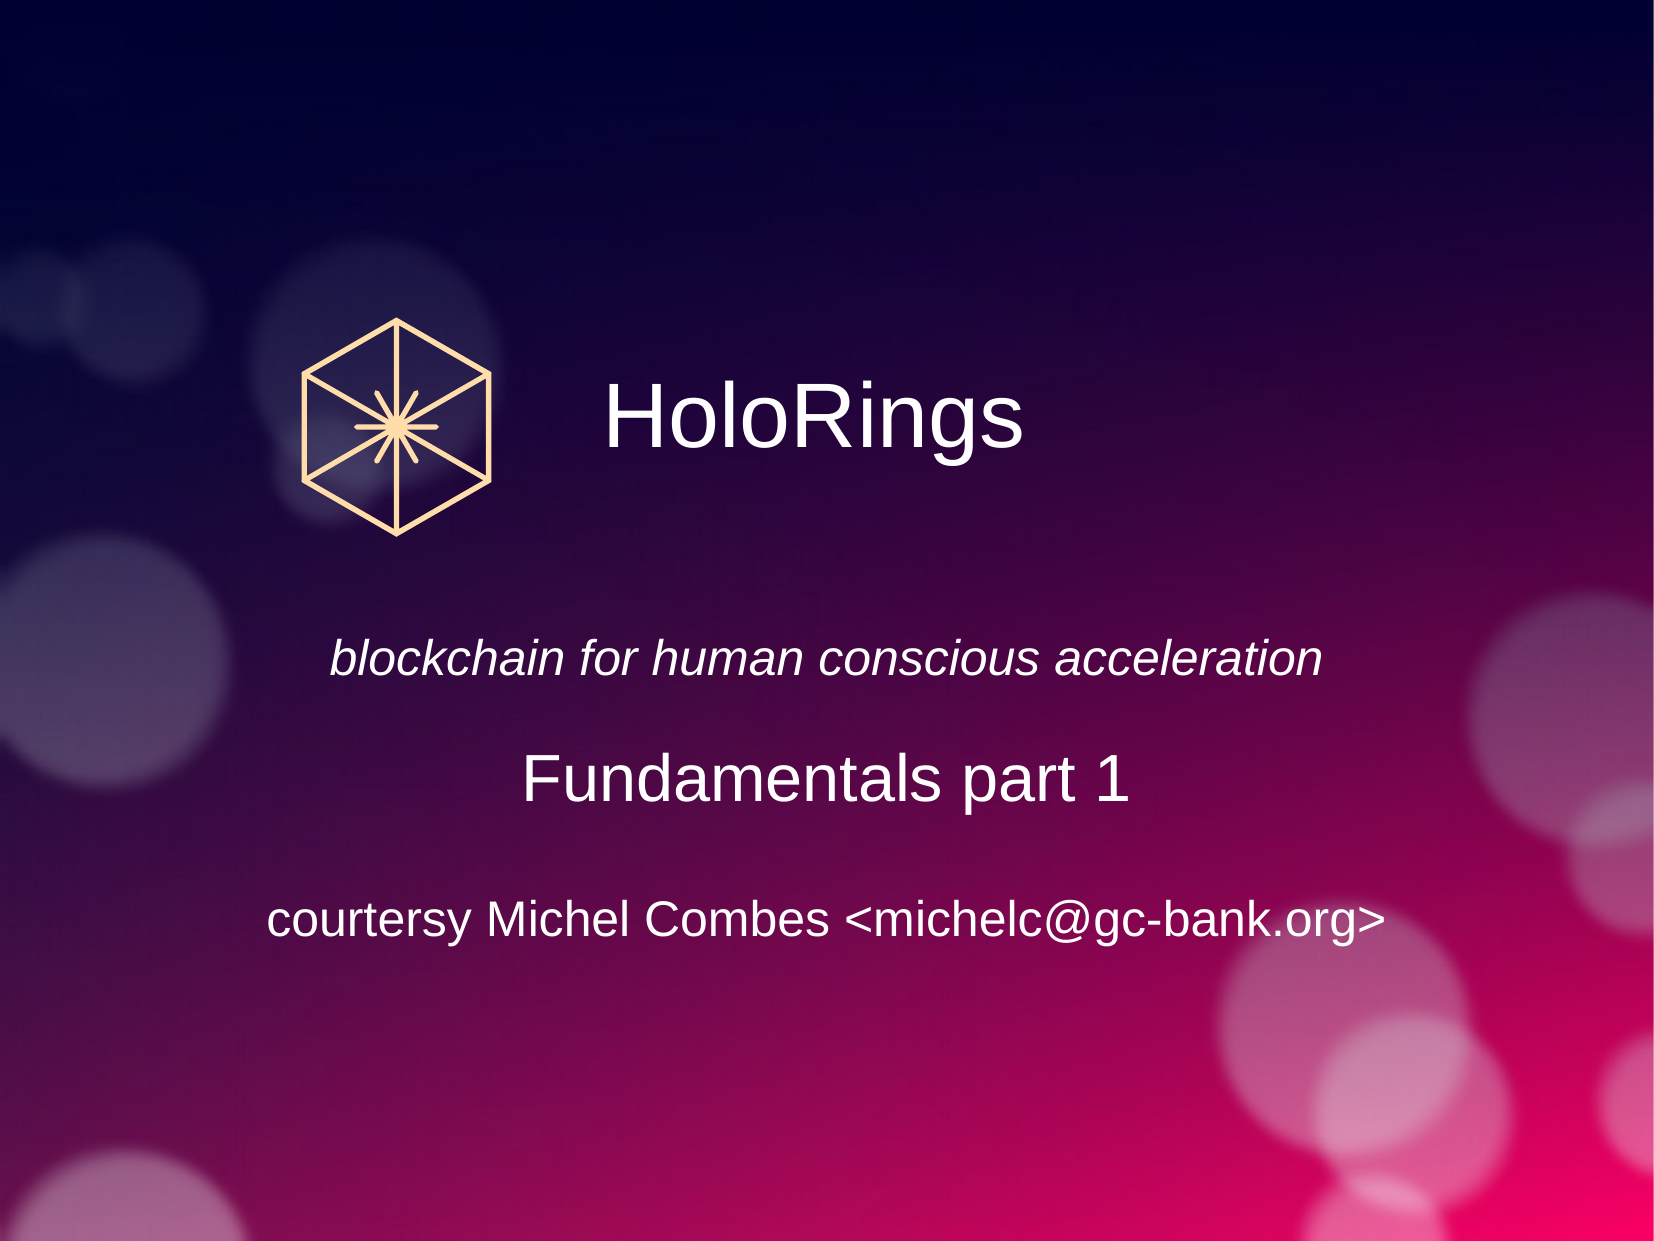

# HoloRings
blockchain for human conscious acceleration
Fundamentals part 1
courtersy Michel Combes <michelc@gc-bank.org>